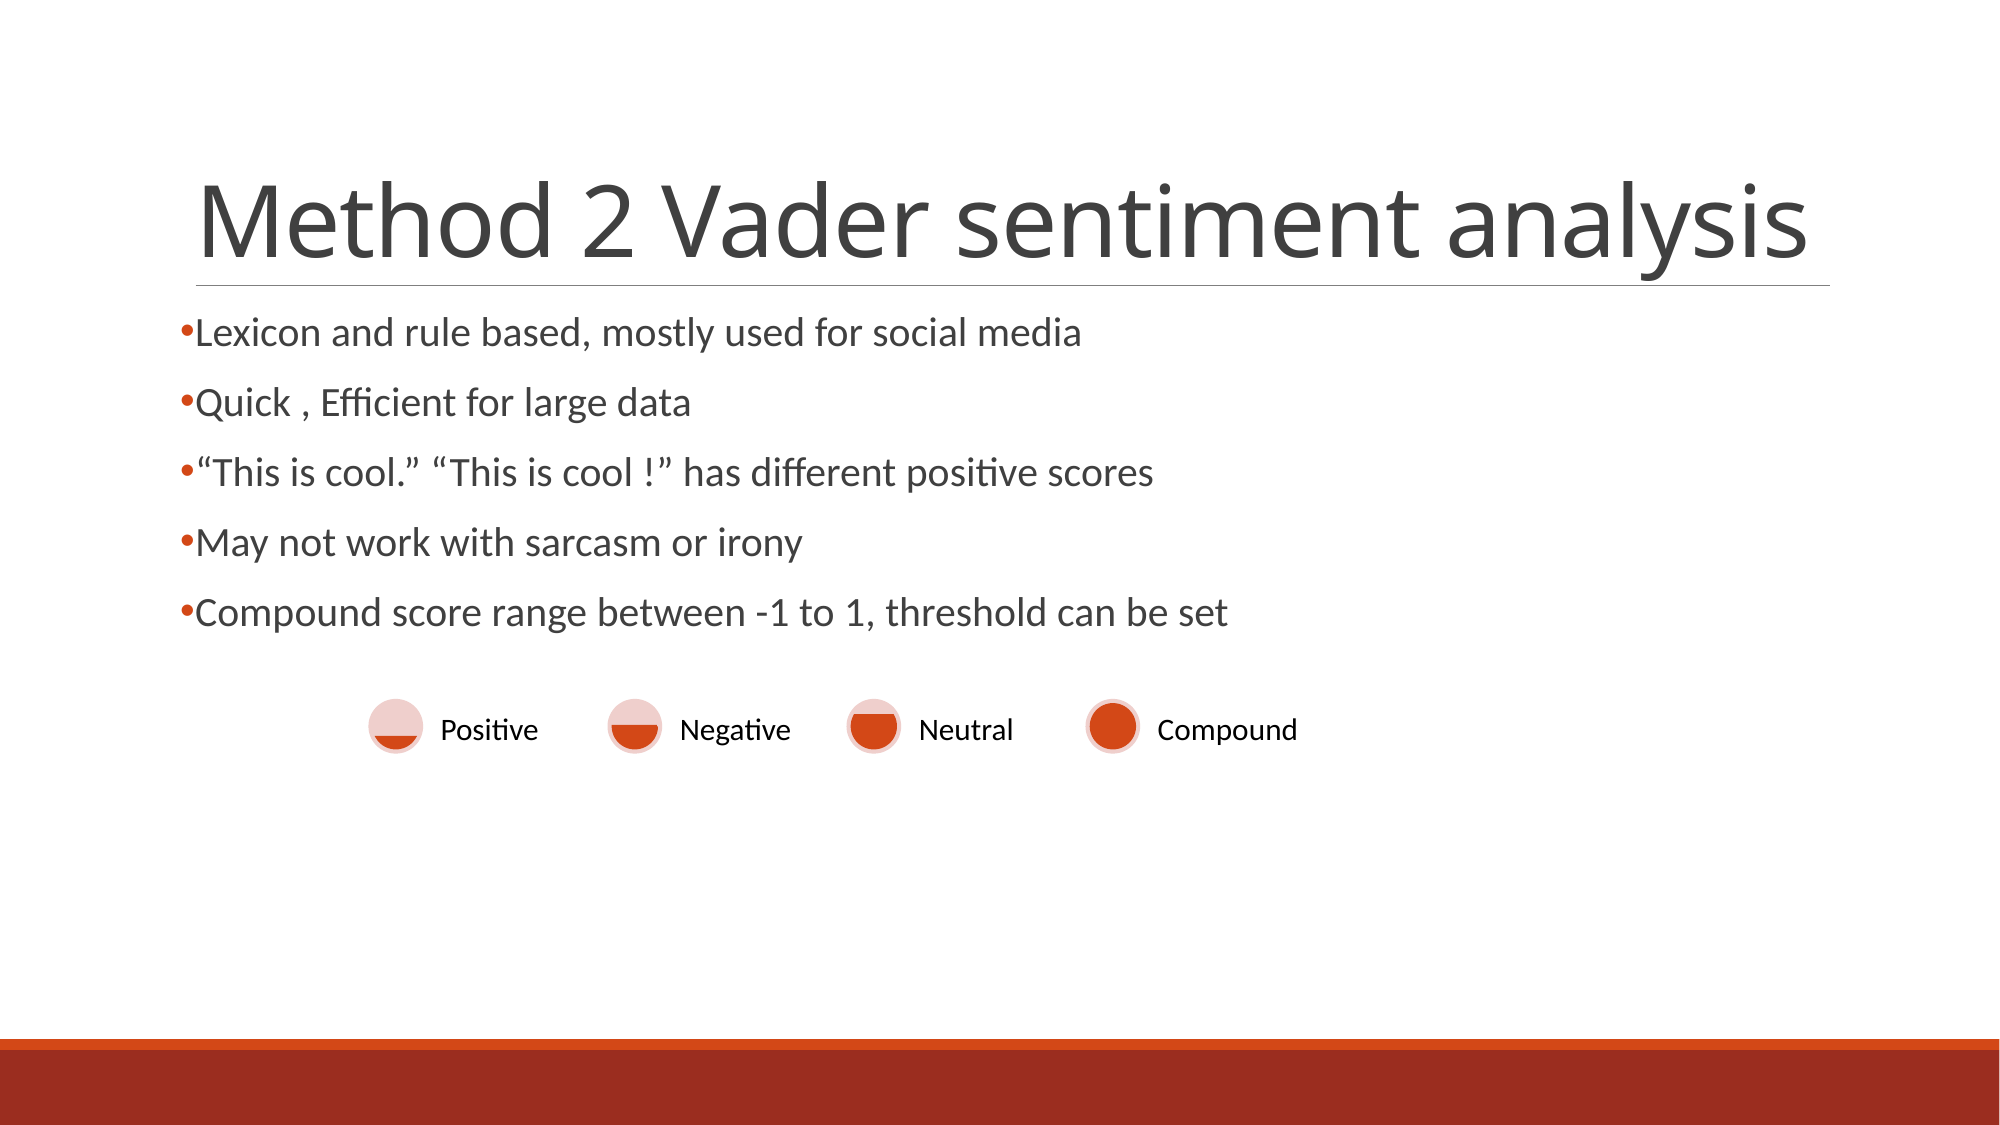

# Method 2 Vader sentiment analysis
Lexicon and rule based, mostly used for social media
Quick , Efficient for large data
“This is cool.” “This is cool !” has different positive scores
May not work with sarcasm or irony
Compound score range between -1 to 1, threshold can be set
Positive
Negative
Neutral
Compound